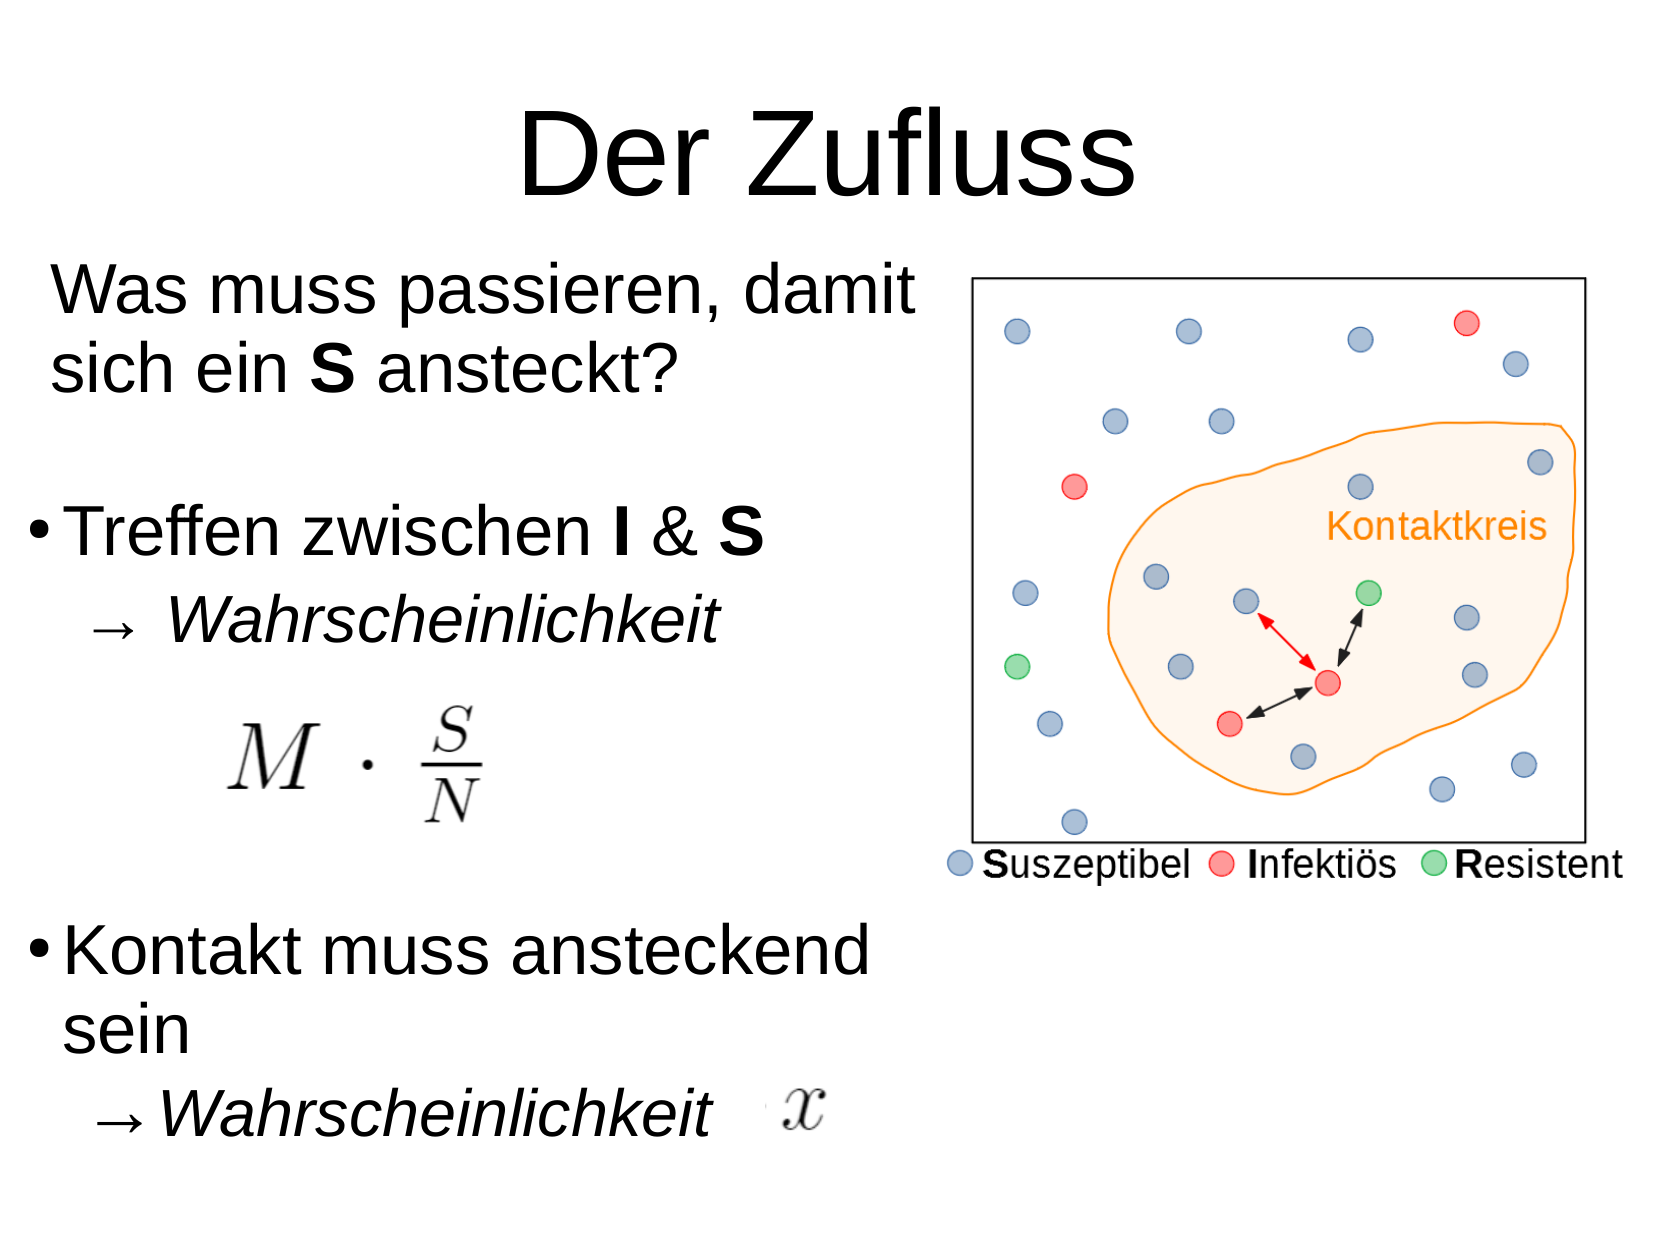

# Der Zufluss
Was muss passieren, damit sich ein S ansteckt?
Treffen zwischen I & S
 → Wahrscheinlichkeit
Kontakt muss ansteckend sein
 →Wahrscheinlichkeit